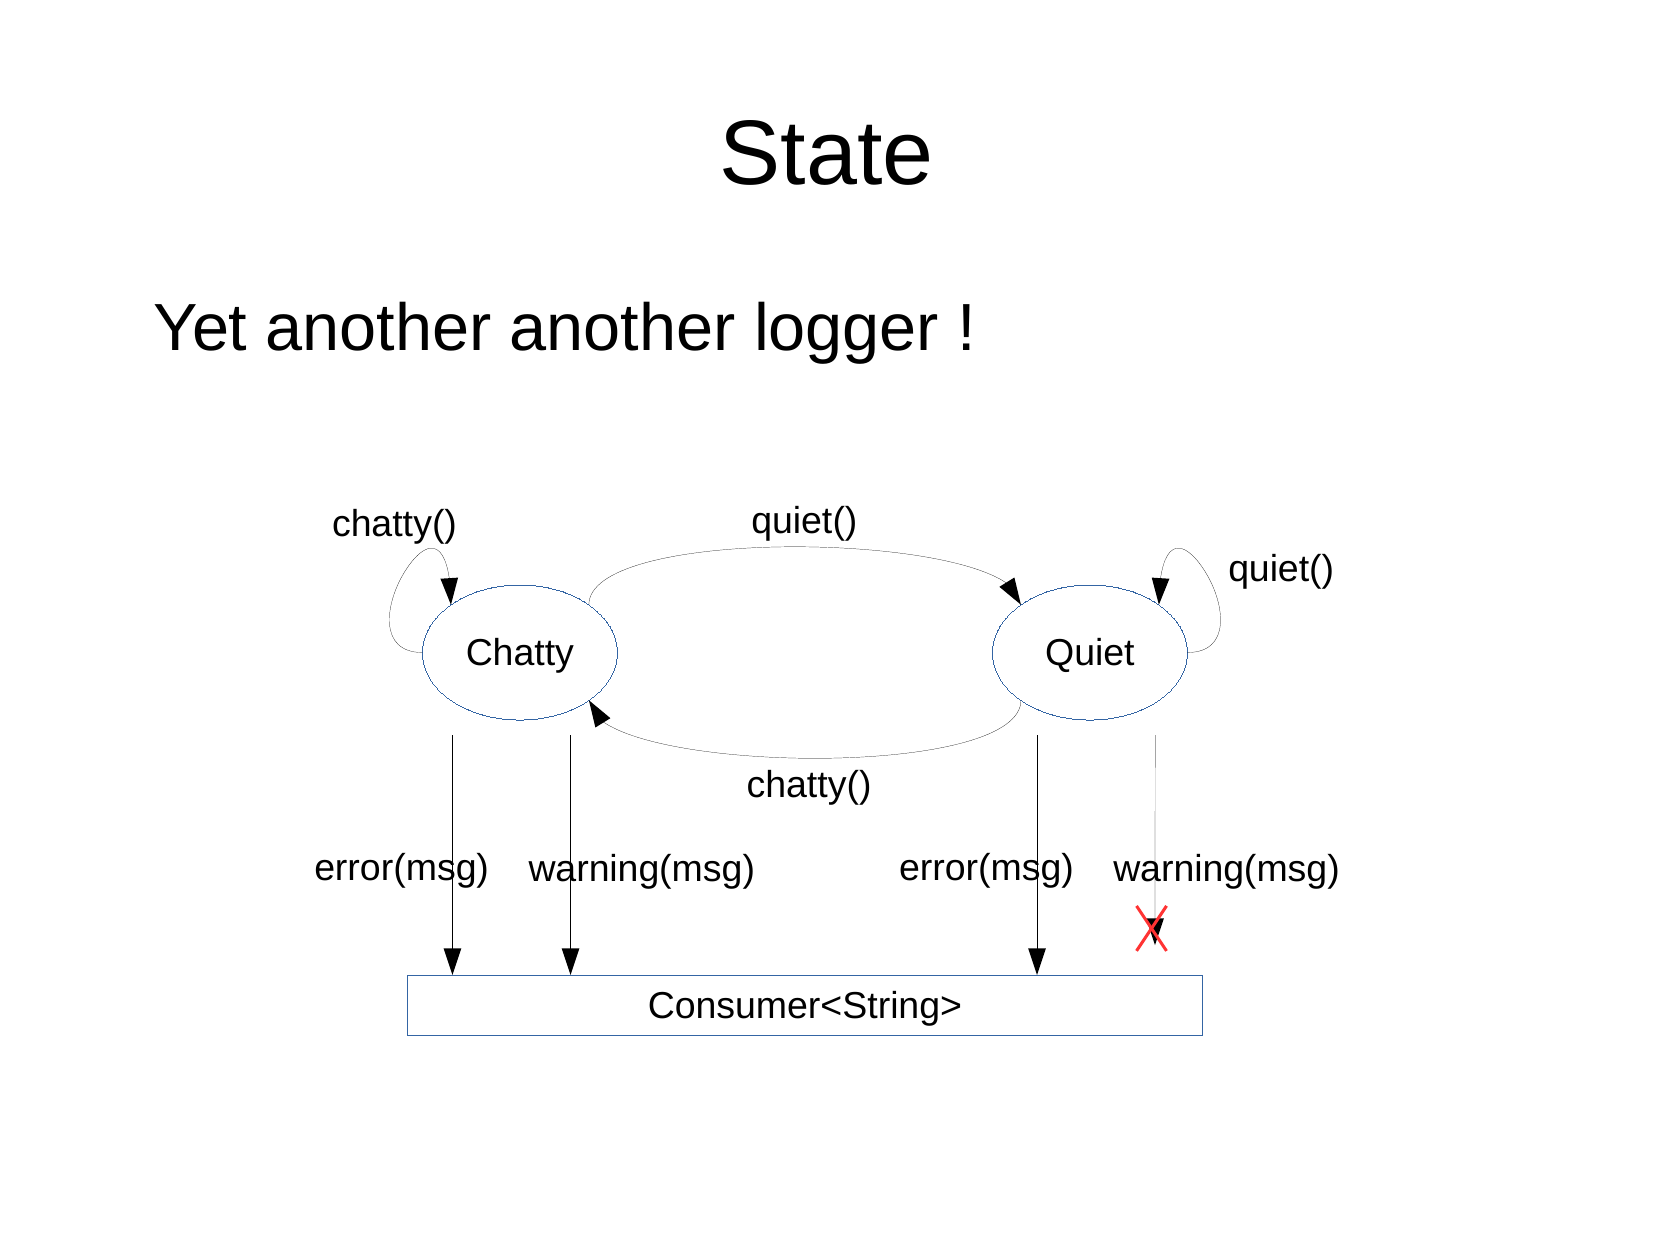

# State
Yet another another logger !
quiet()
chatty()
quiet()
Chatty
Quiet
chatty()
error(msg)
error(msg)
warning(msg)
warning(msg)
Consumer<String>